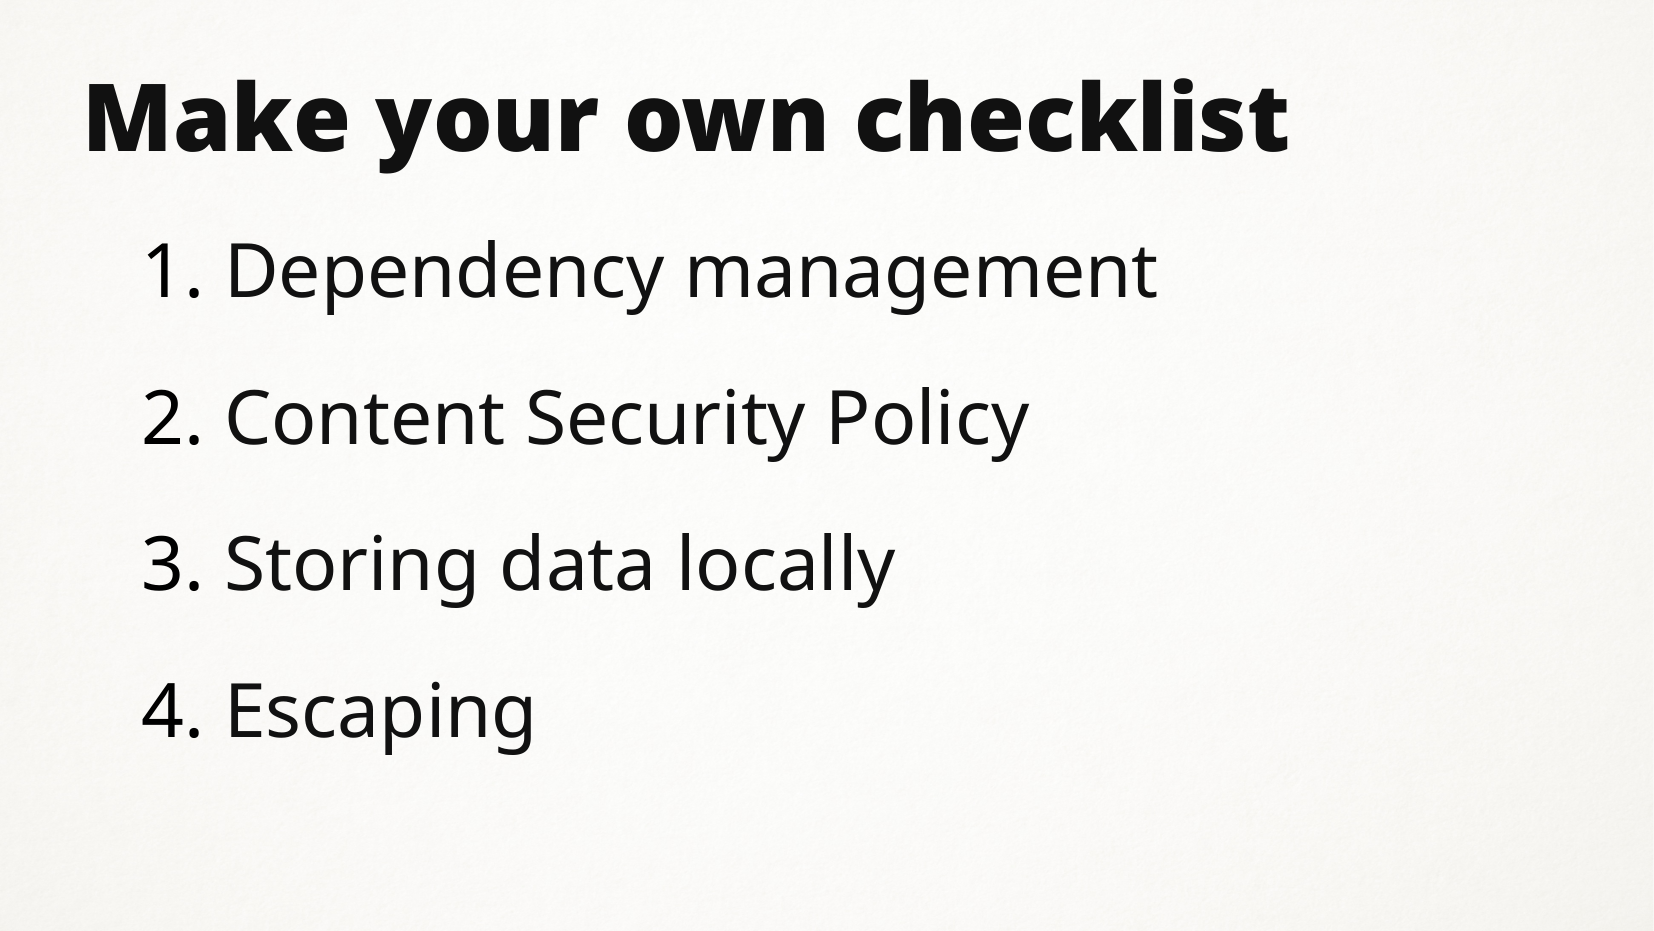

# Make your own checklist
Dependency management
Content Security Policy
Storing data locally
Escaping